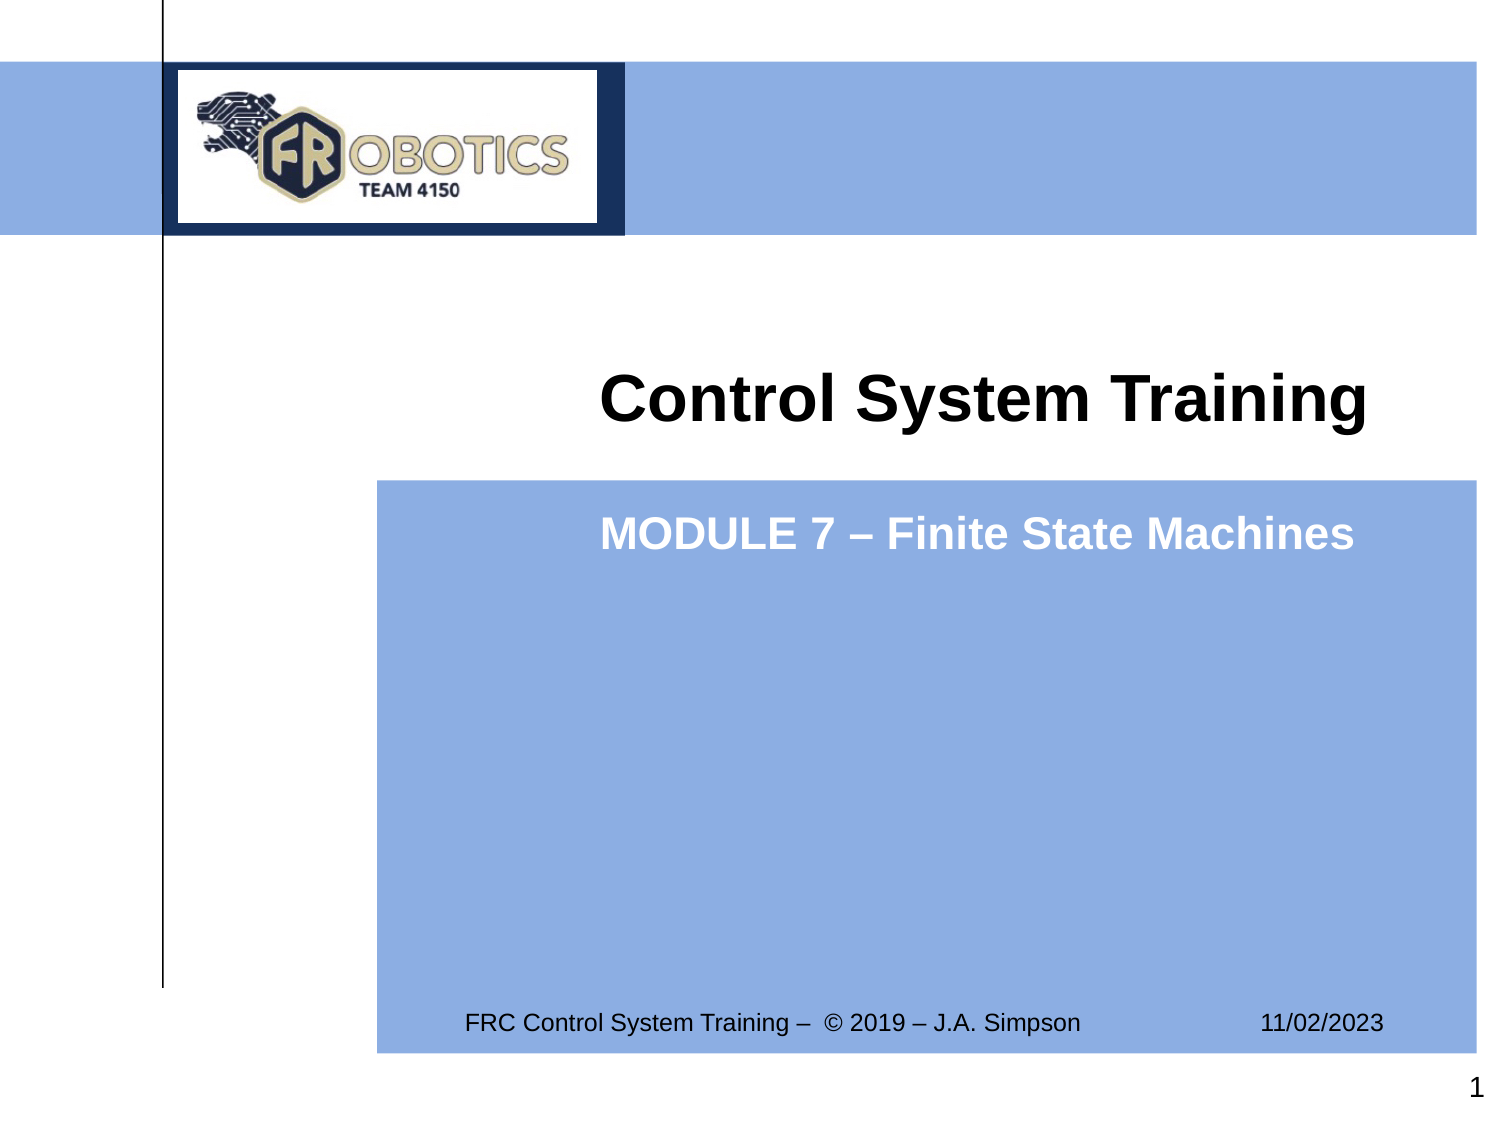

# Control System Training
MODULE 7 – Finite State Machines
11/02/2023
FRC Control System Training – © 2019 – J.A. Simpson